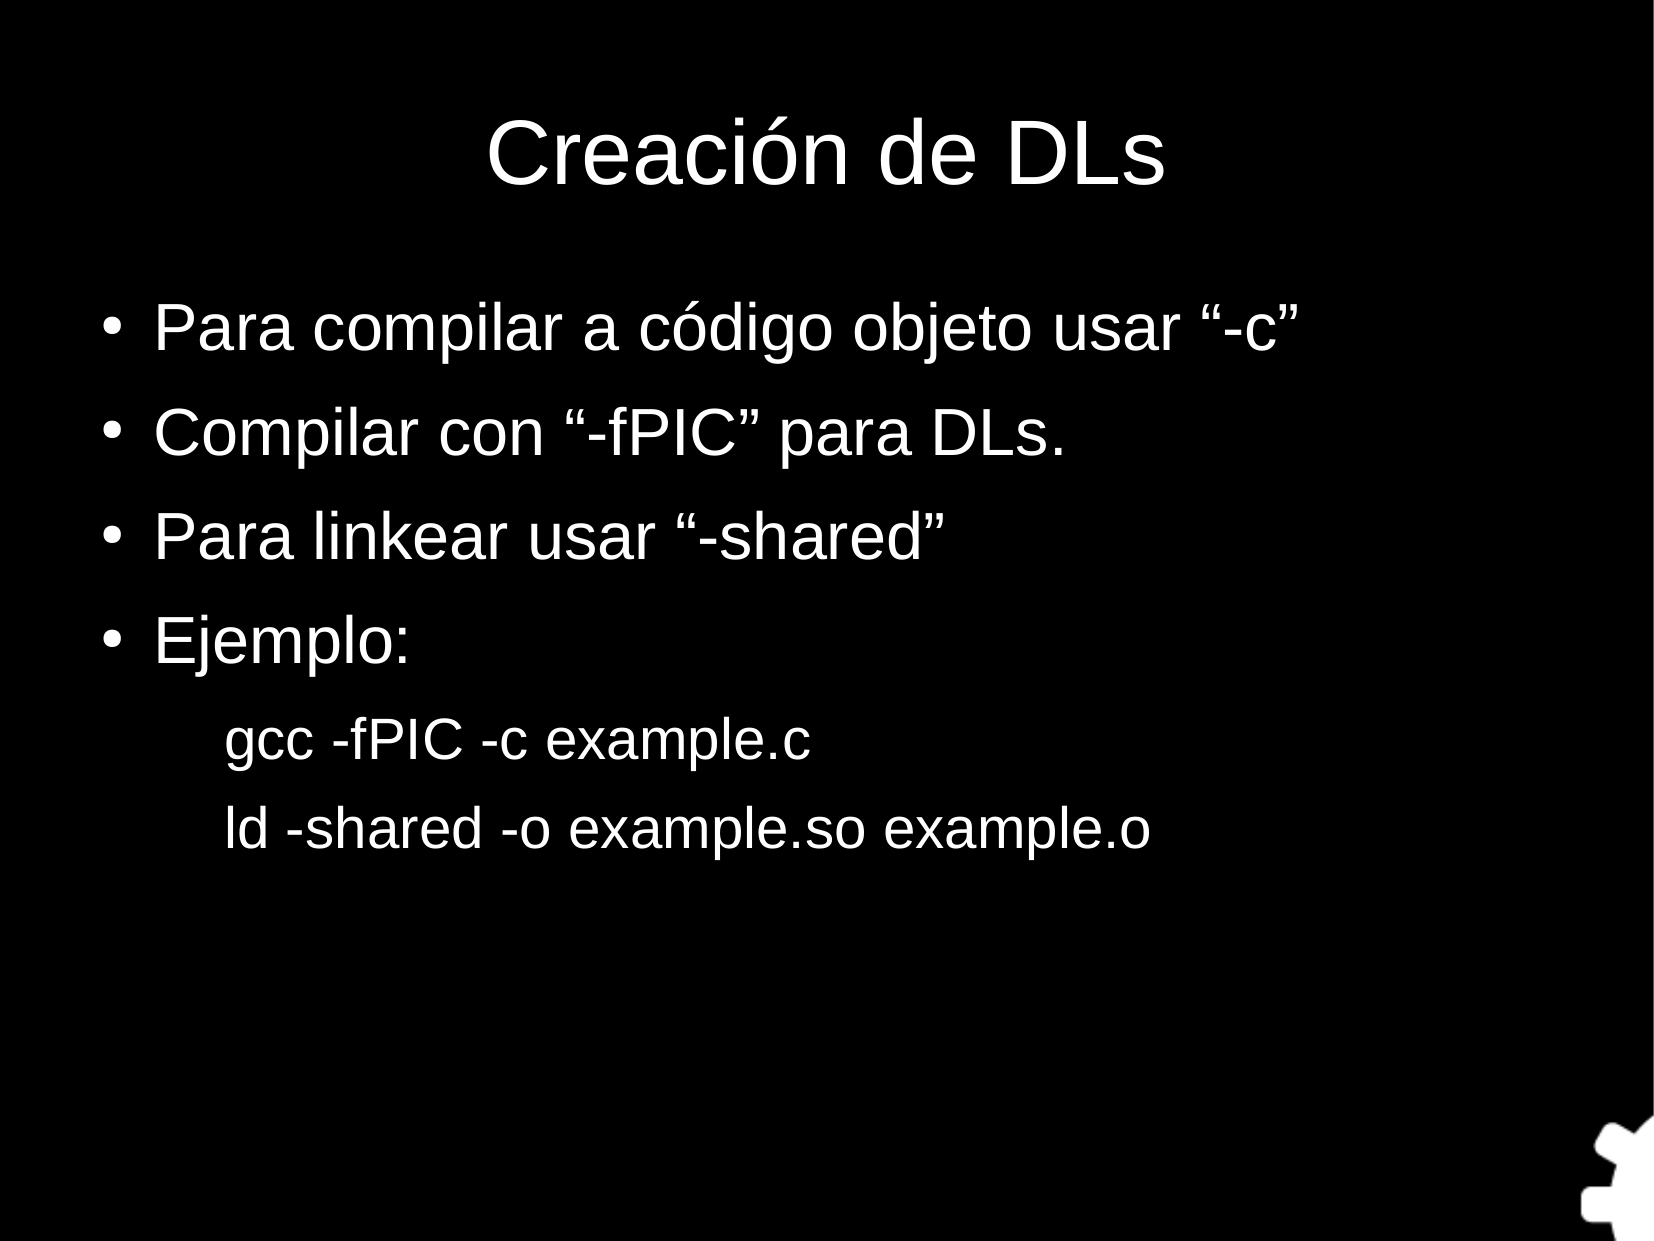

# Creación de DLs
Para compilar a código objeto usar “-c”
Compilar con “-fPIC” para DLs.
Para linkear usar “-shared”
Ejemplo:
gcc -fPIC -c example.c
ld -shared -o example.so example.o